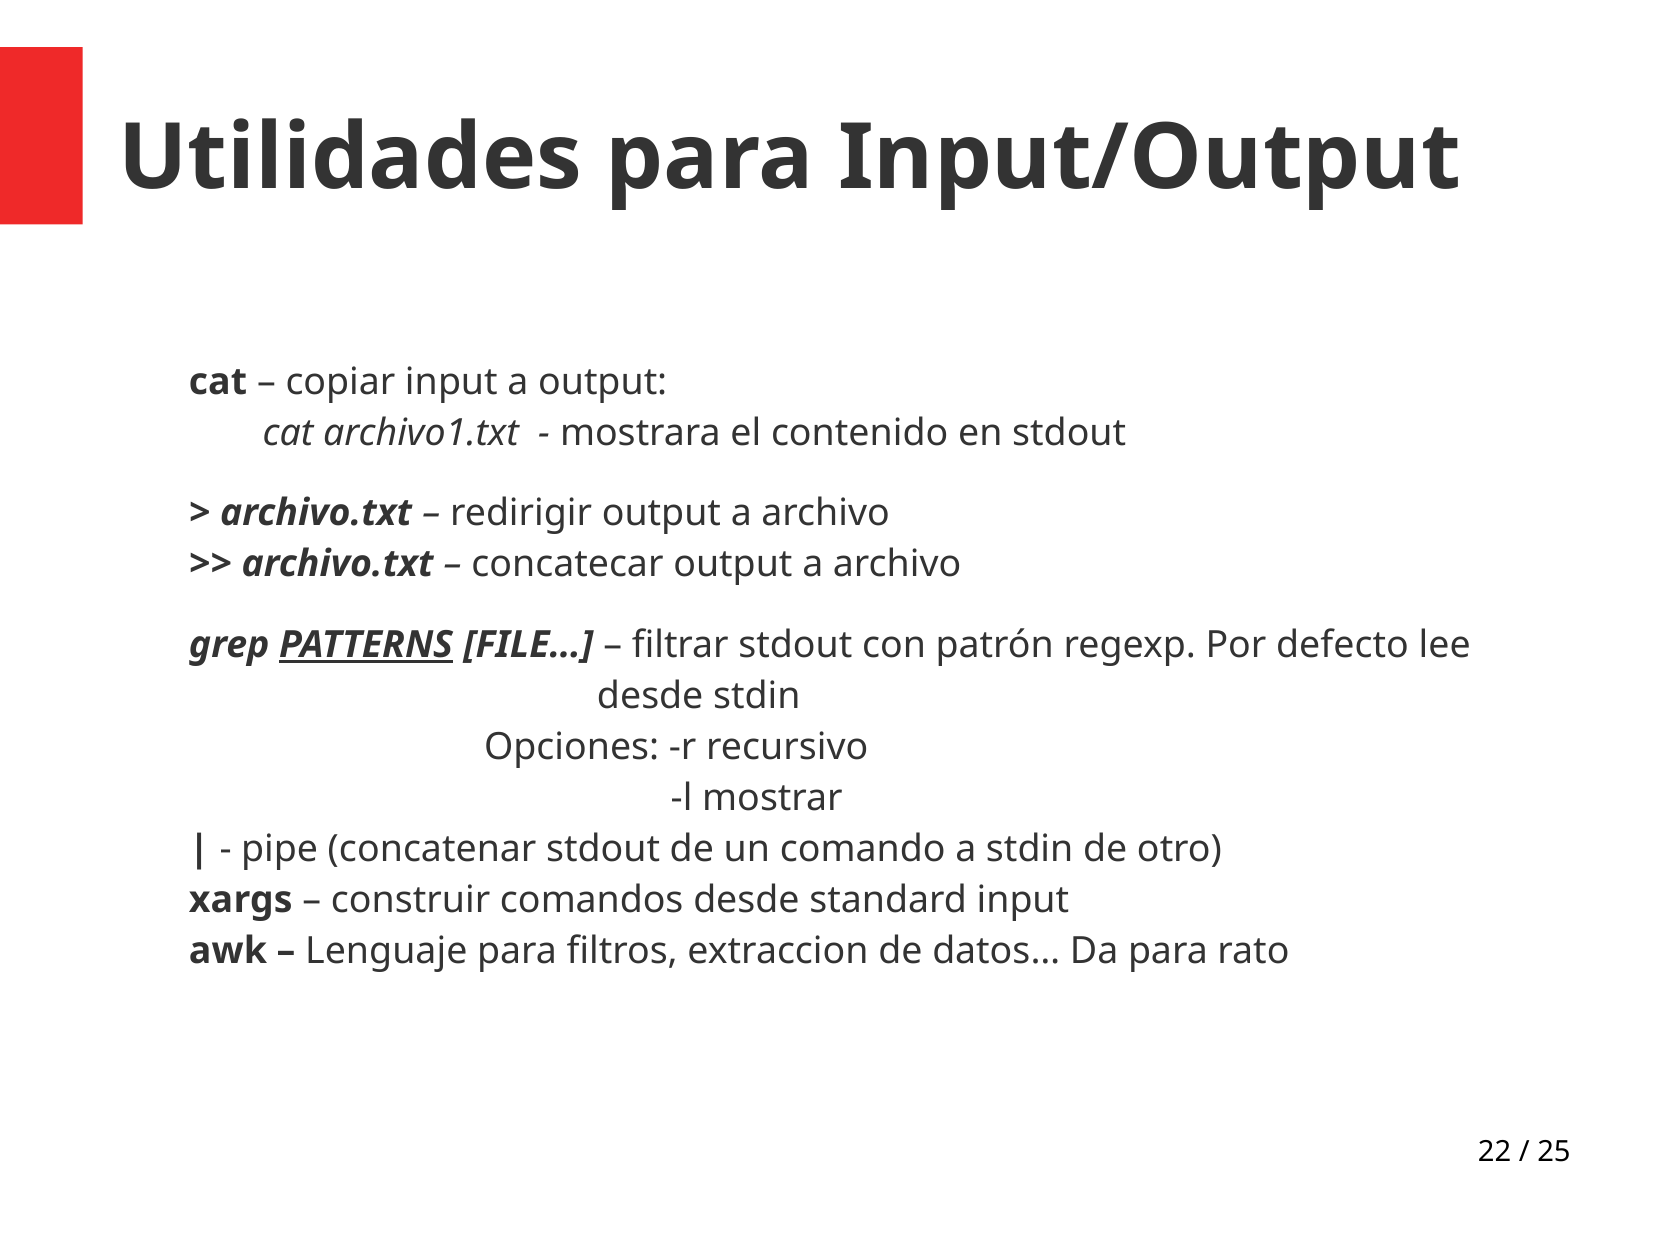

# Utilidades para Input/Output
cat – copiar input a output:
	cat archivo1.txt - mostrara el contenido en stdout
> archivo.txt – redirigir output a archivo
>> archivo.txt – concatecar output a archivo
grep PATTERNS [FILE…] – filtrar stdout con patrón regexp. Por defecto lee
					 desde stdin
				Opciones: -r recursivo
						 -l mostrar
| - pipe (concatenar stdout de un comando a stdin de otro)
xargs – construir comandos desde standard input
awk – Lenguaje para filtros, extraccion de datos… Da para rato
22